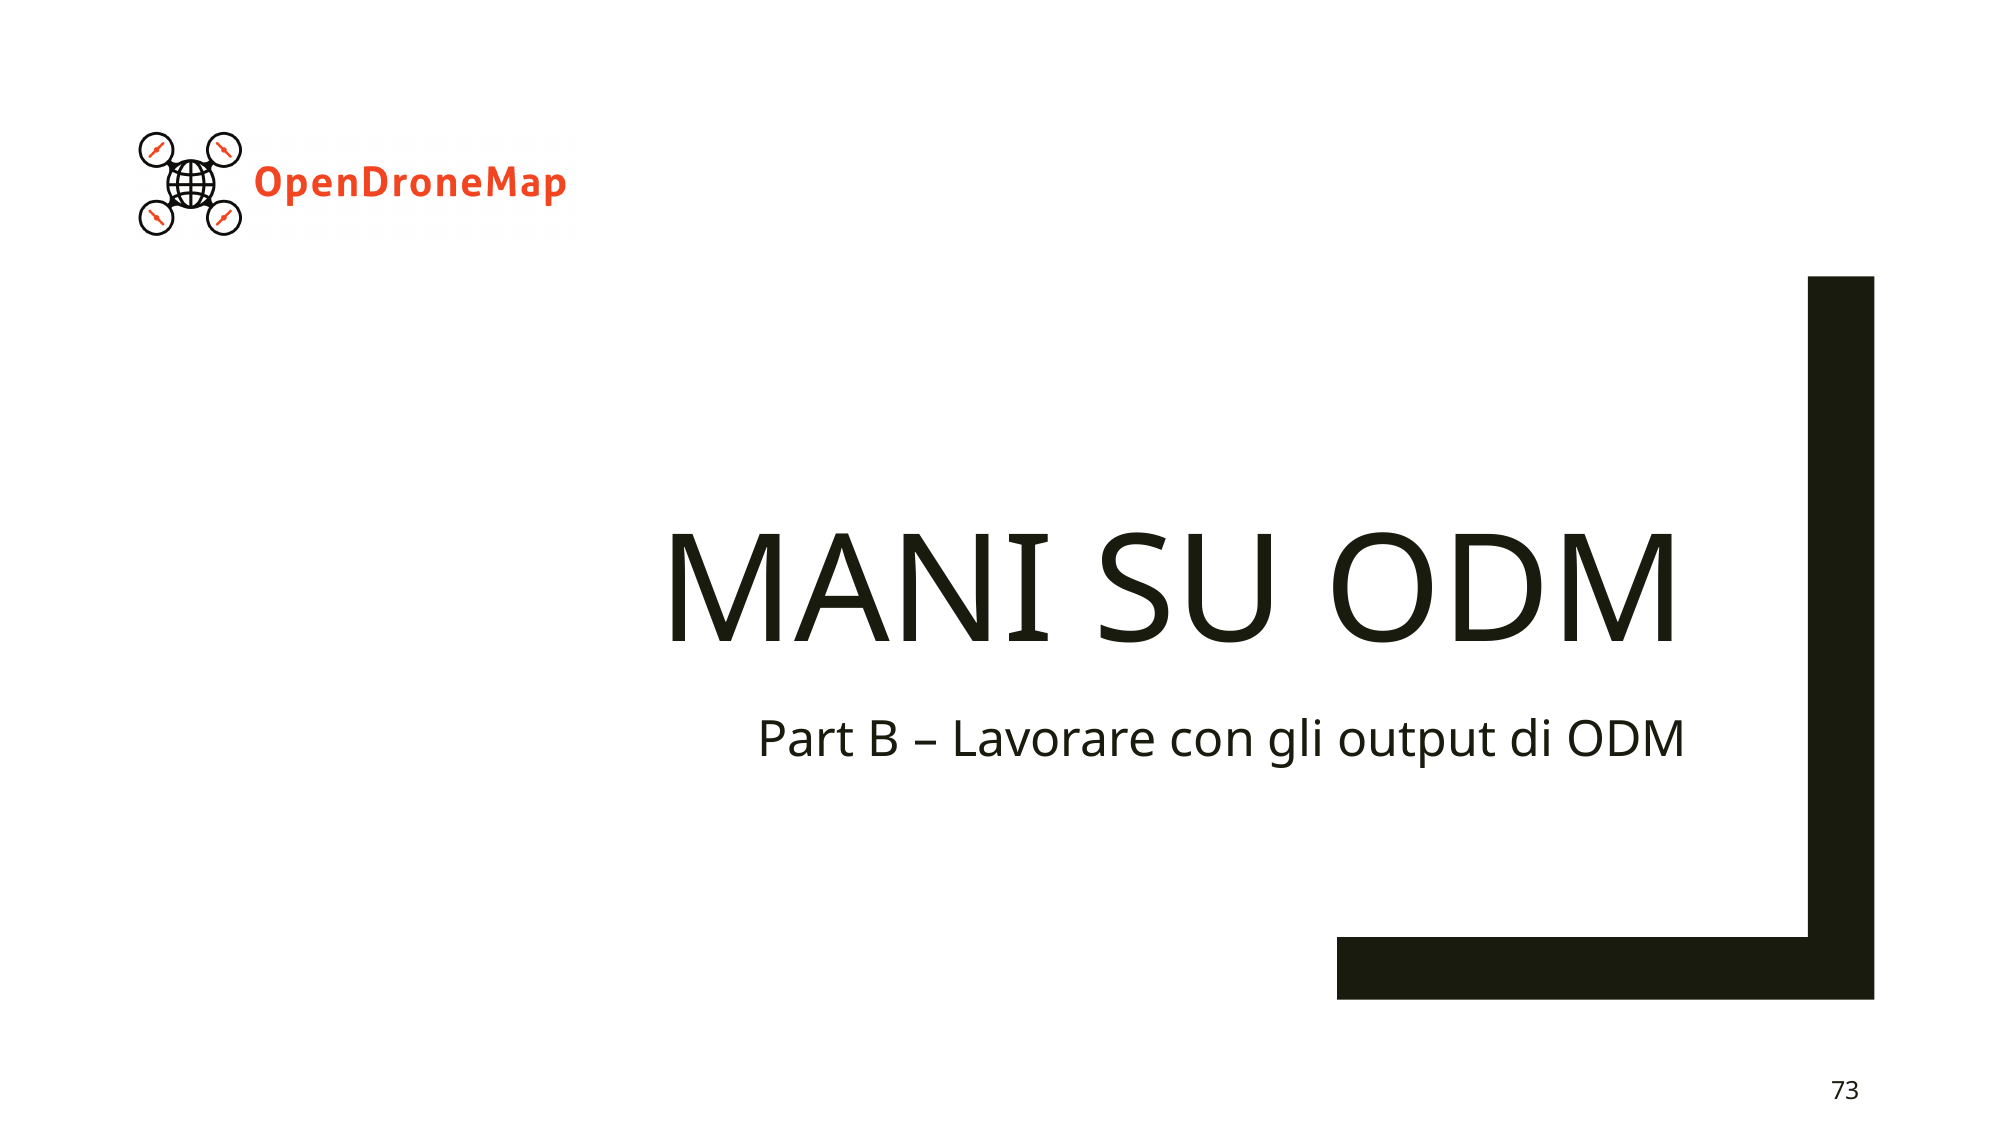

# MANI SU ODM
Part B – Lavorare con gli output di ODM